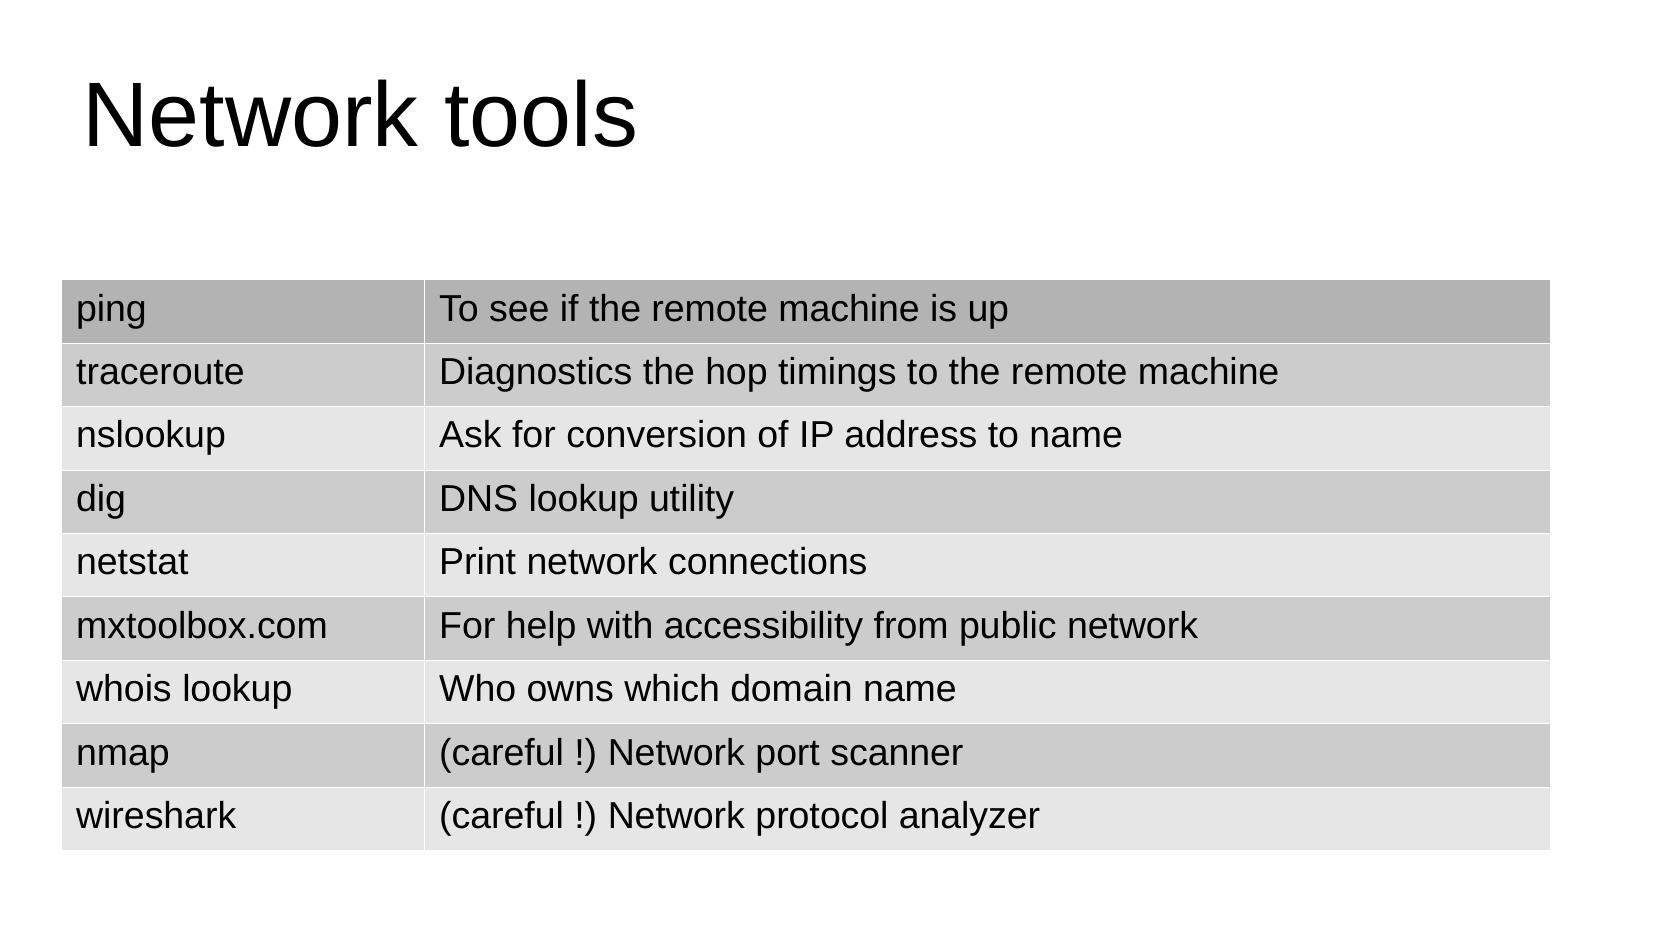

# Network tools
| ping | To see if the remote machine is up |
| --- | --- |
| traceroute | Diagnostics the hop timings to the remote machine |
| nslookup | Ask for conversion of IP address to name |
| dig | DNS lookup utility |
| netstat | Print network connections |
| mxtoolbox.com | For help with accessibility from public network |
| whois lookup | Who owns which domain name |
| nmap | (careful !) Network port scanner |
| wireshark | (careful !) Network protocol analyzer |